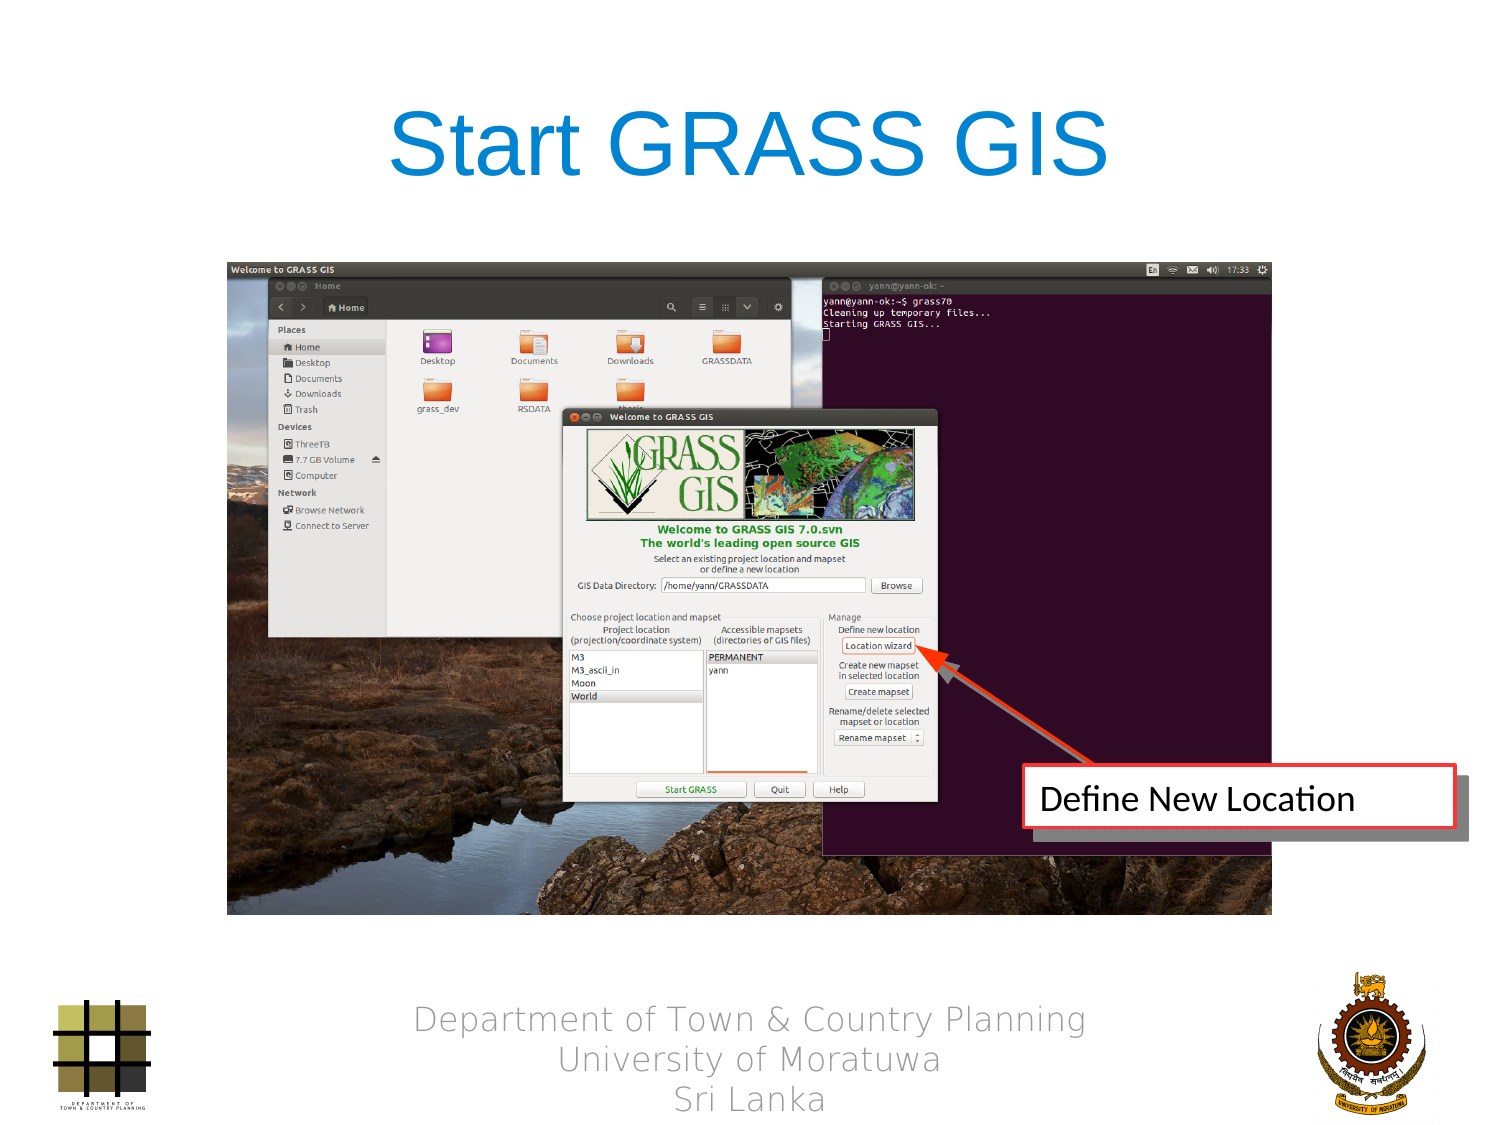

# Start GRASS GIS
Define New Location